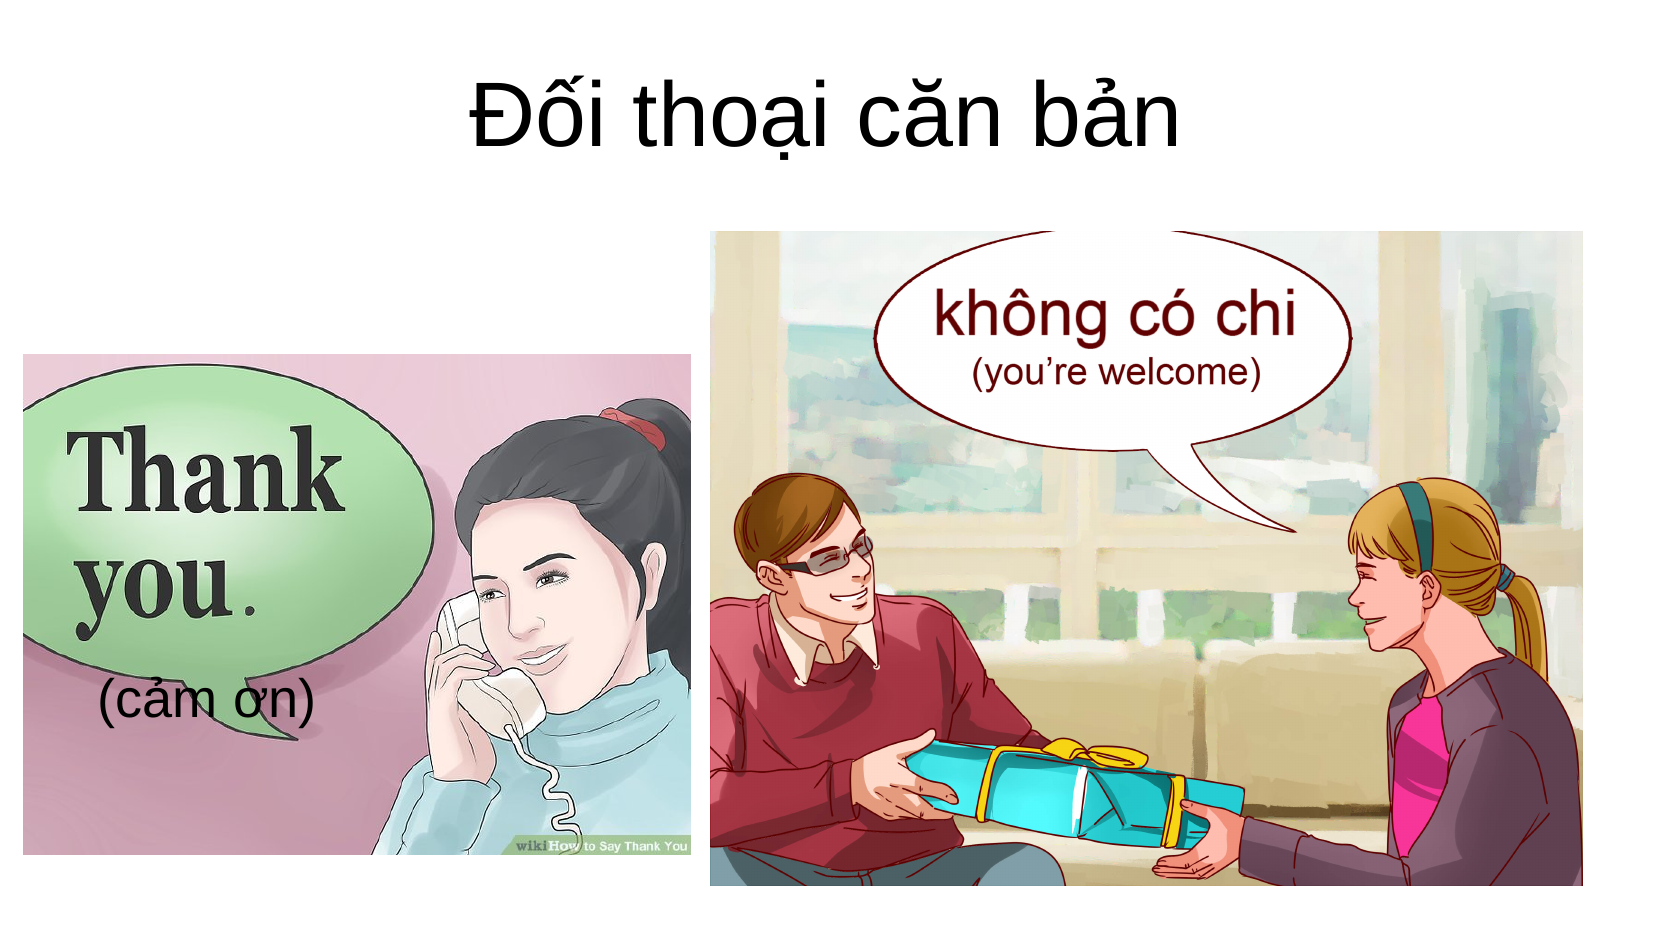

# Đối thoại căn bản
(cảm ơn)